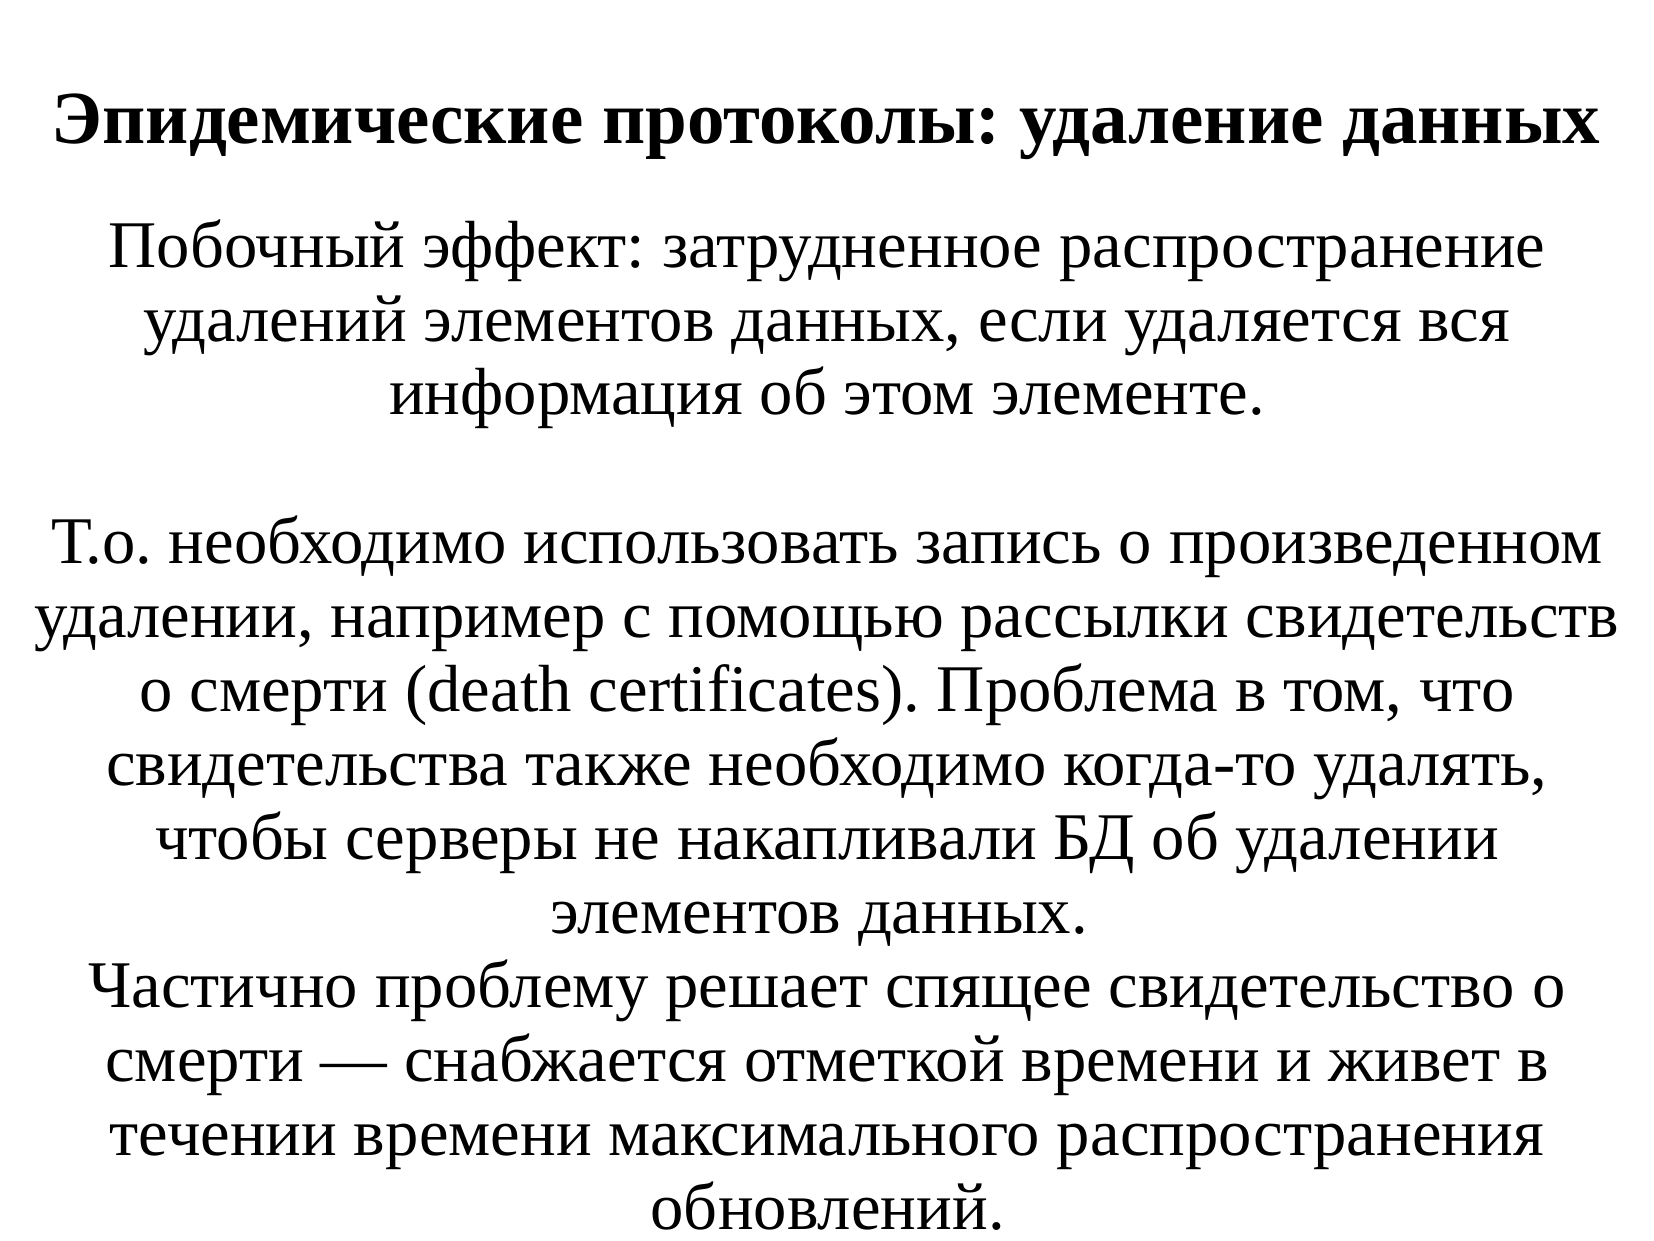

# Эпидемические протоколы: удаление данных
Побочный эффект: затрудненное распространение удалений элементов данных, если удаляется вся информация об этом элементе.
Т.о. необходимо использовать запись о произведенном удалении, например с помощью рассылки свидетельств о смерти (death certificates). Проблема в том, что свидетельства также необходимо когда-то удалять, чтобы серверы не накапливали БД об удалении элементов данных.
Частично проблему решает спящее свидетельство о смерти — снабжается отметкой времени и живет в течении времени максимального распространения обновлений.